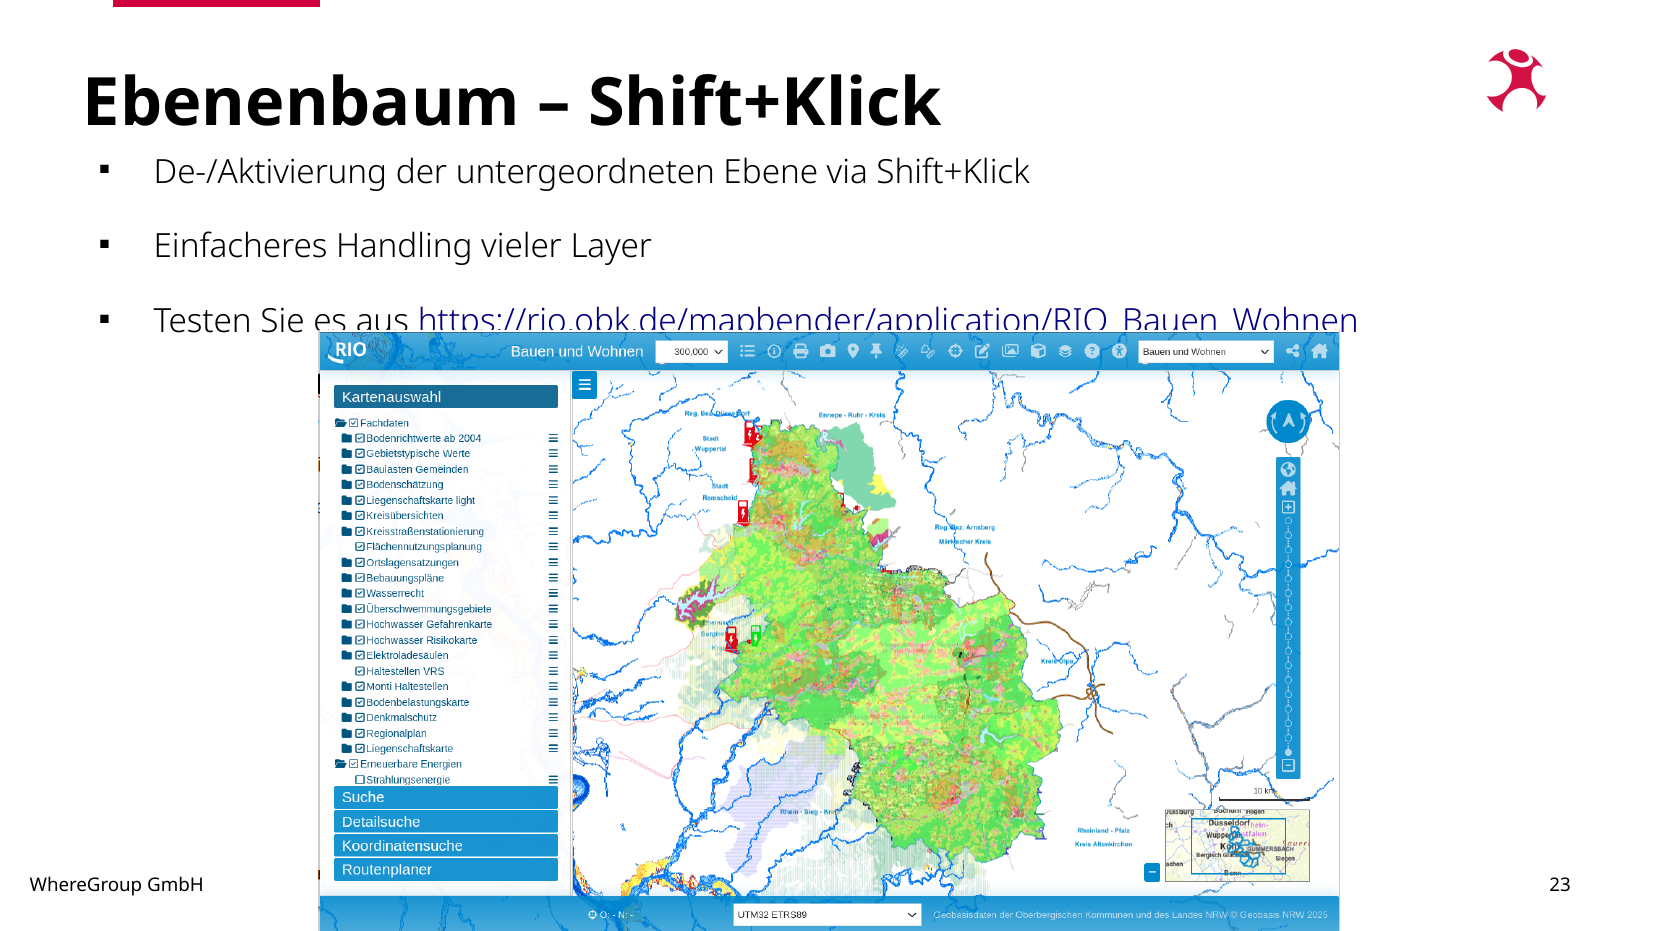

# Ebenenbaum – Shift+Klick
De-/Aktivierung der untergeordneten Ebene via Shift+Klick
Einfacheres Handling vieler Layer
Testen Sie es aus https://rio.obk.de/mapbender/application/RIO_Bauen_Wohnen
WhereGroup GmbH
Mapbender - Neuigkeiten aus dem Projekt FOSSGIS 2025 | Astrid Emde
23